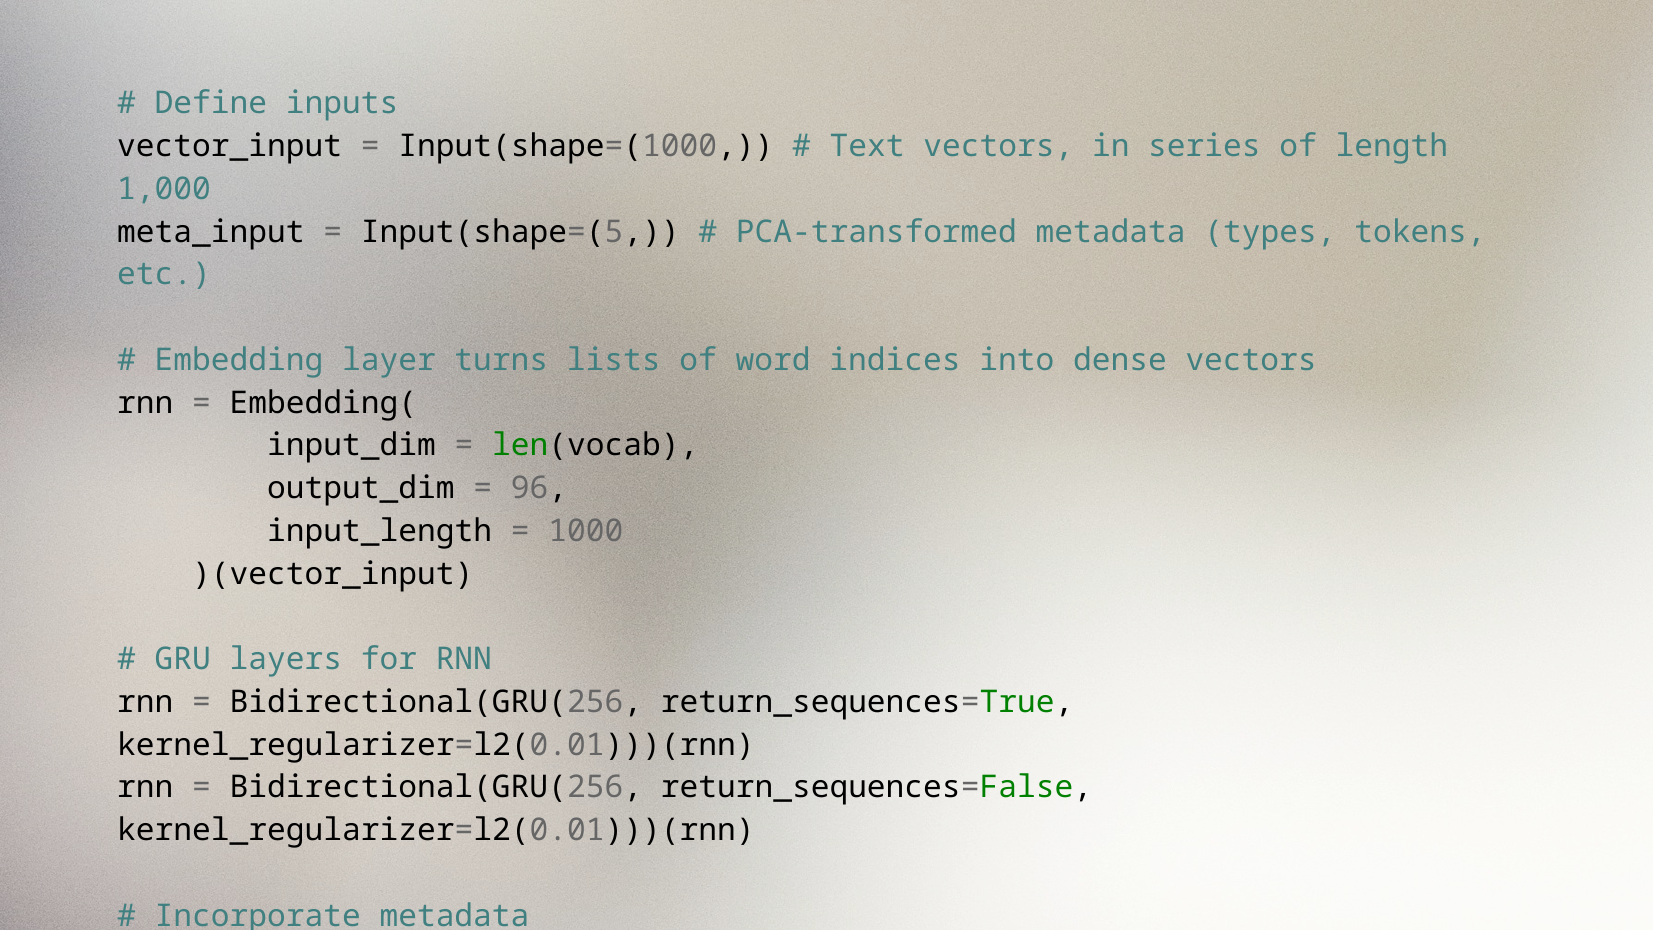

# Define inputs
vector_input = Input(shape=(1000,)) # Text vectors, in series of length 1,000
meta_input = Input(shape=(5,)) # PCA-transformed metadata (types, tokens, etc.)
# Embedding layer turns lists of word indices into dense vectors
rnn = Embedding(
 input_dim = len(vocab),
 output_dim = 96,
 input_length = 1000
 )(vector_input)
# GRU layers for RNN
rnn = Bidirectional(GRU(256, return_sequences=True, kernel_regularizer=l2(0.01)))(rnn)
rnn = Bidirectional(GRU(256, return_sequences=False, kernel_regularizer=l2(0.01)))(rnn)
# Incorporate metadata
rnn = Concatenate()([rnn, meta_input])
# Define hidden and output layers
rnn = Dense(128, activation="relu", kernel_regularizer=l2(0.01))(rnn)
rnn = Dense(128, activation="relu", kernel_regularizer=l2(0.01))(rnn)
rnn = Dense(4, activation="softmax")(rnn)
# Define model
model = Model(inputs=[vector_input, meta_input], outputs=[rnn])